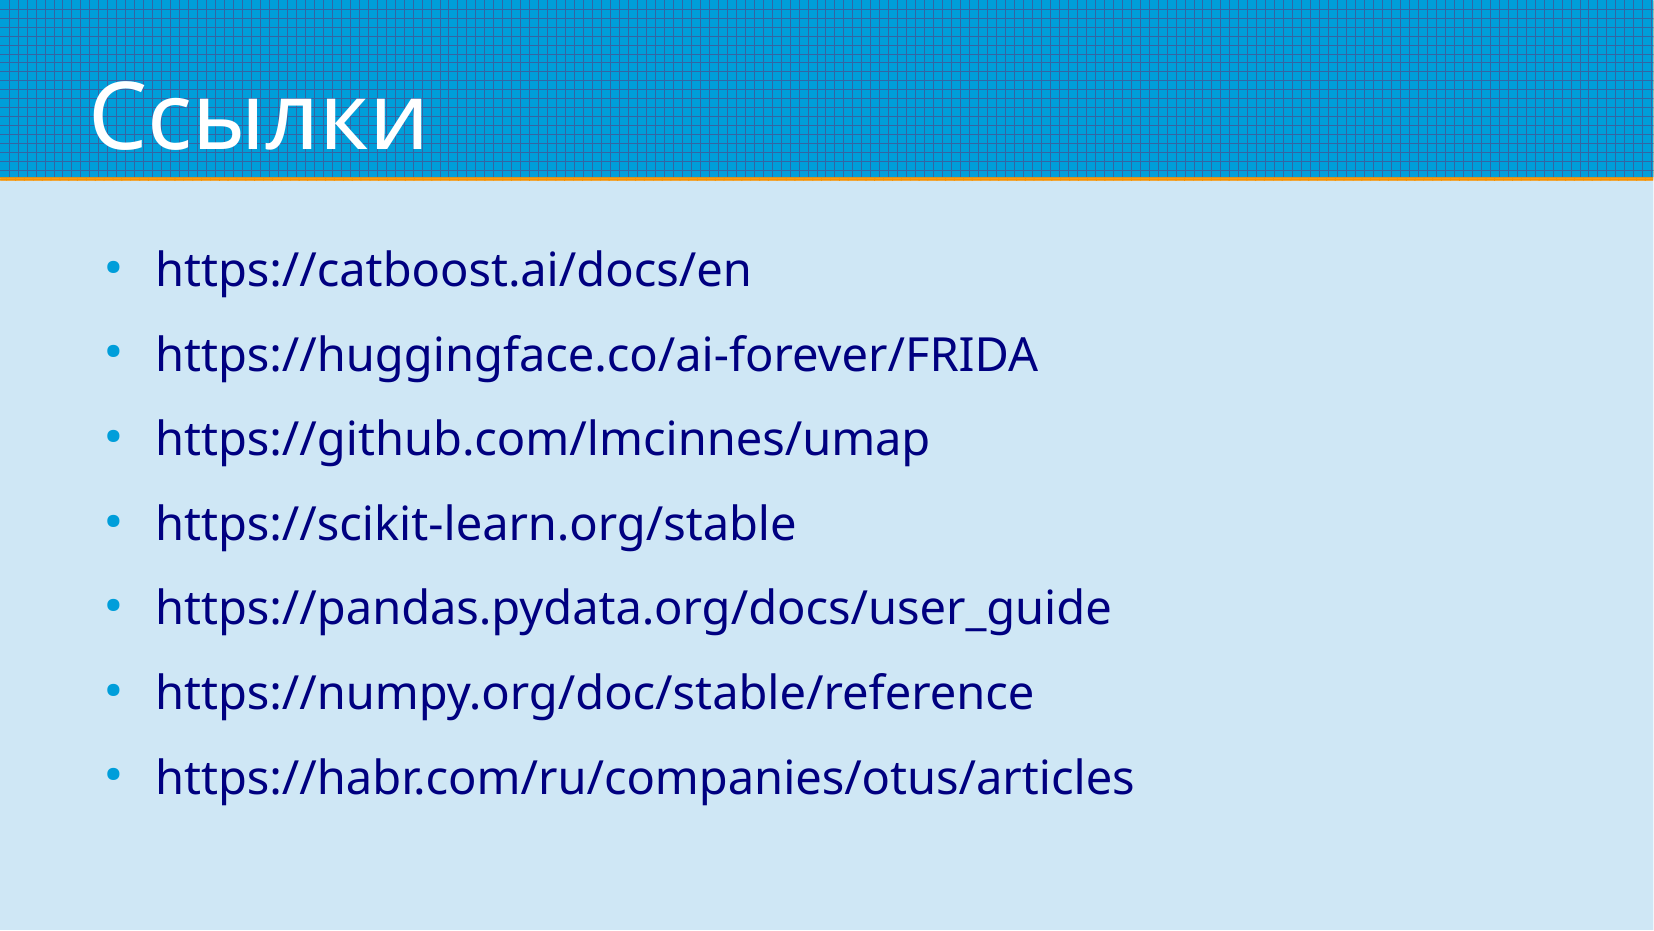

# Ссылки
https://catboost.ai/docs/en
https://huggingface.co/ai-forever/FRIDA
https://github.com/lmcinnes/umap
https://scikit-learn.org/stable
https://pandas.pydata.org/docs/user_guide
https://numpy.org/doc/stable/reference
https://habr.com/ru/companies/otus/articles